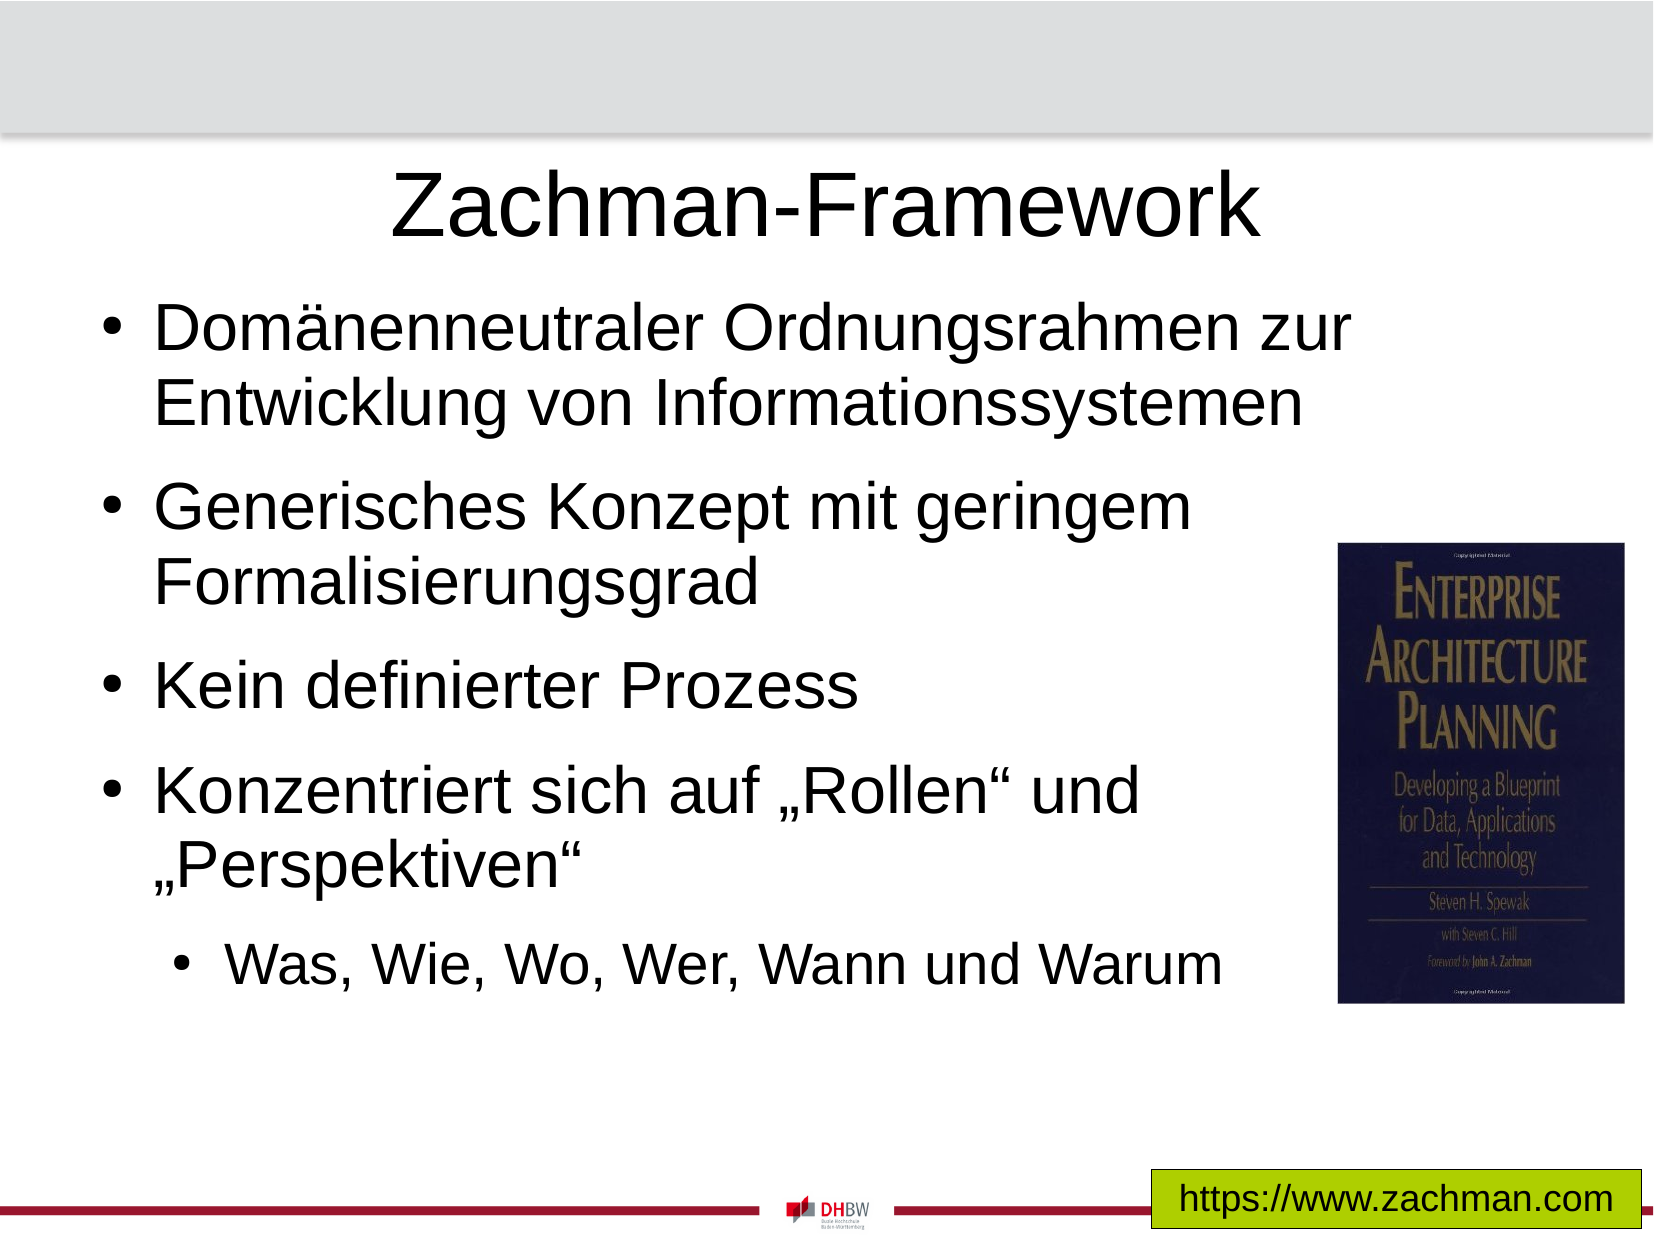

# Zachman-Framework
Domänenneutraler Ordnungsrahmen zur Entwicklung von Informationssystemen
Generisches Konzept mit geringem Formalisierungsgrad
Kein definierter Prozess
Konzentriert sich auf „Rollen“ und „Perspektiven“
Was, Wie, Wo, Wer, Wann und Warum
https://www.zachman.com